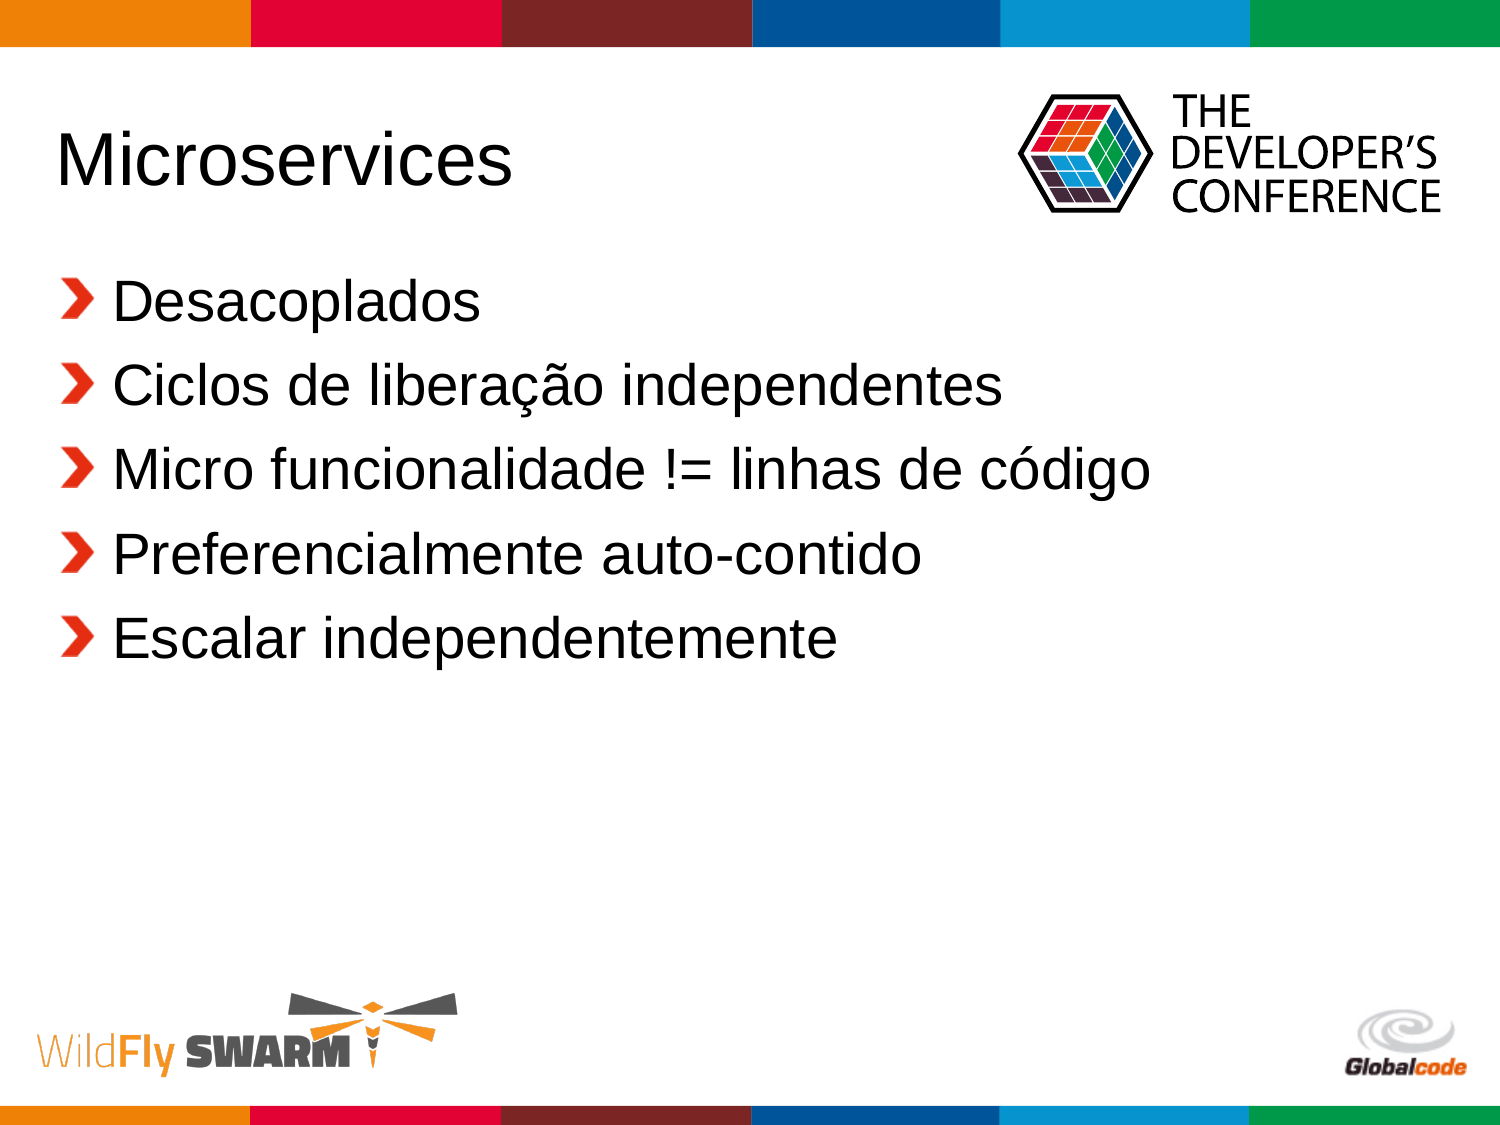

# Microservices
Desacoplados
Ciclos de liberação independentes
Micro funcionalidade != linhas de código
Preferencialmente auto-contido
Escalar independentemente